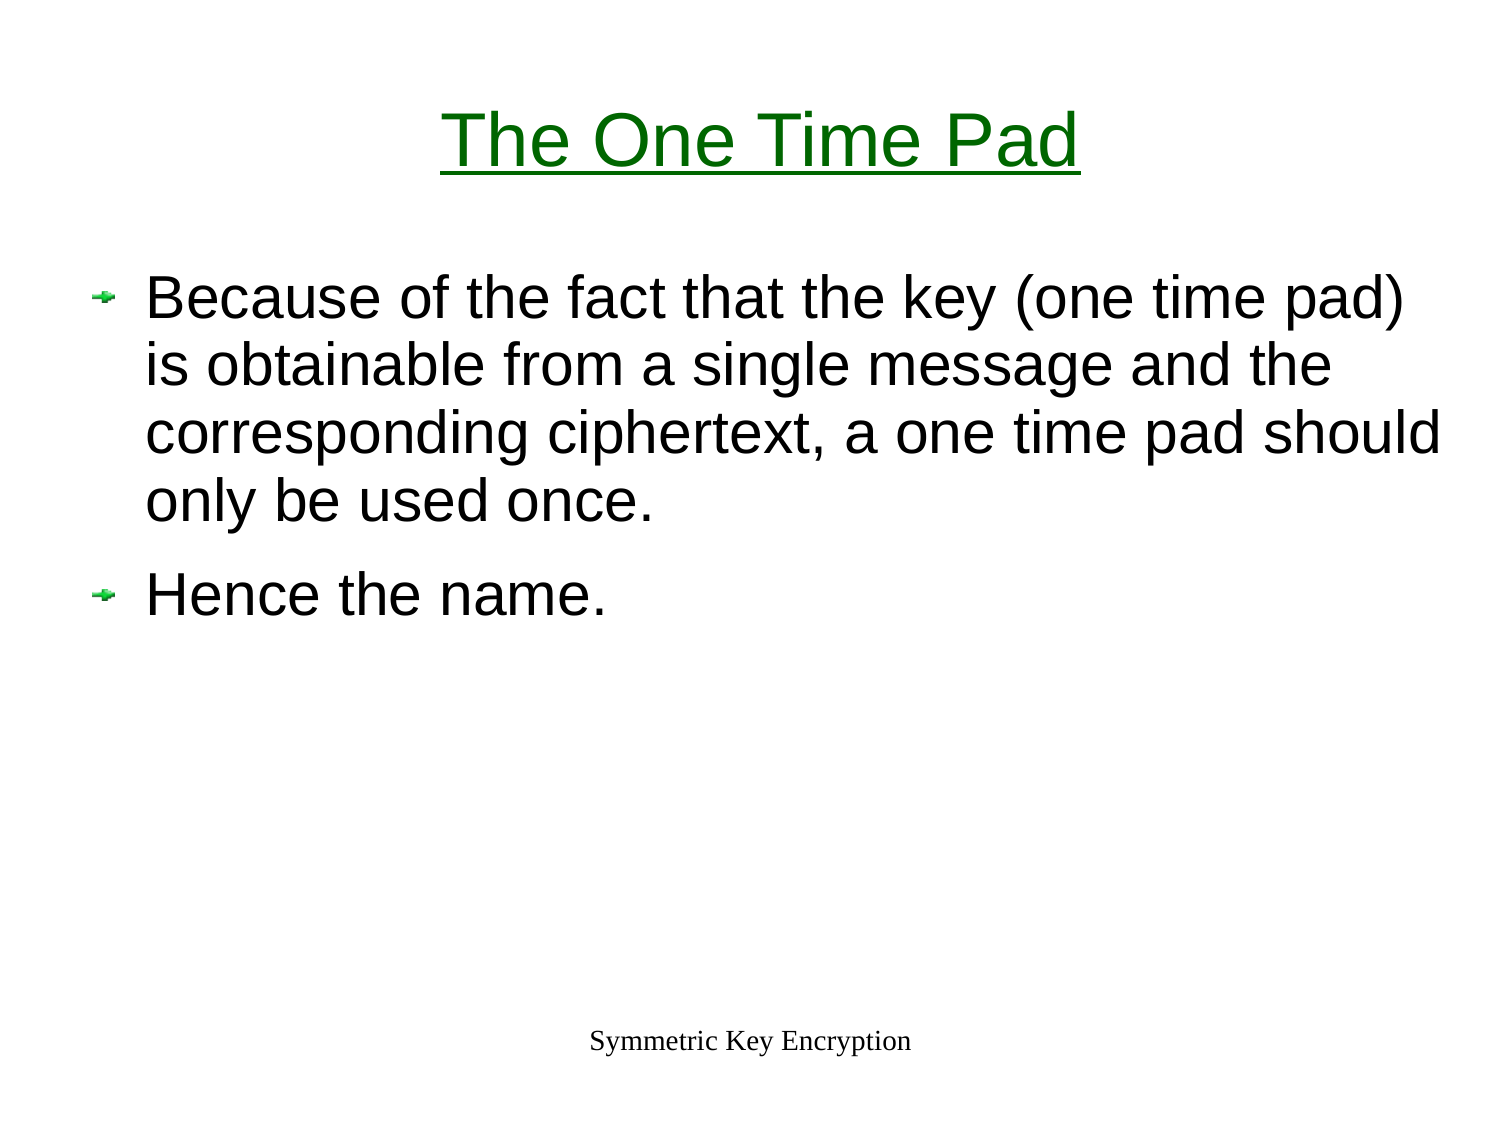

# The One Time Pad
Because of the fact that the key (one time pad) is obtainable from a single message and the corresponding ciphertext, a one time pad should only be used once.
Hence the name.
Symmetric Key Encryption